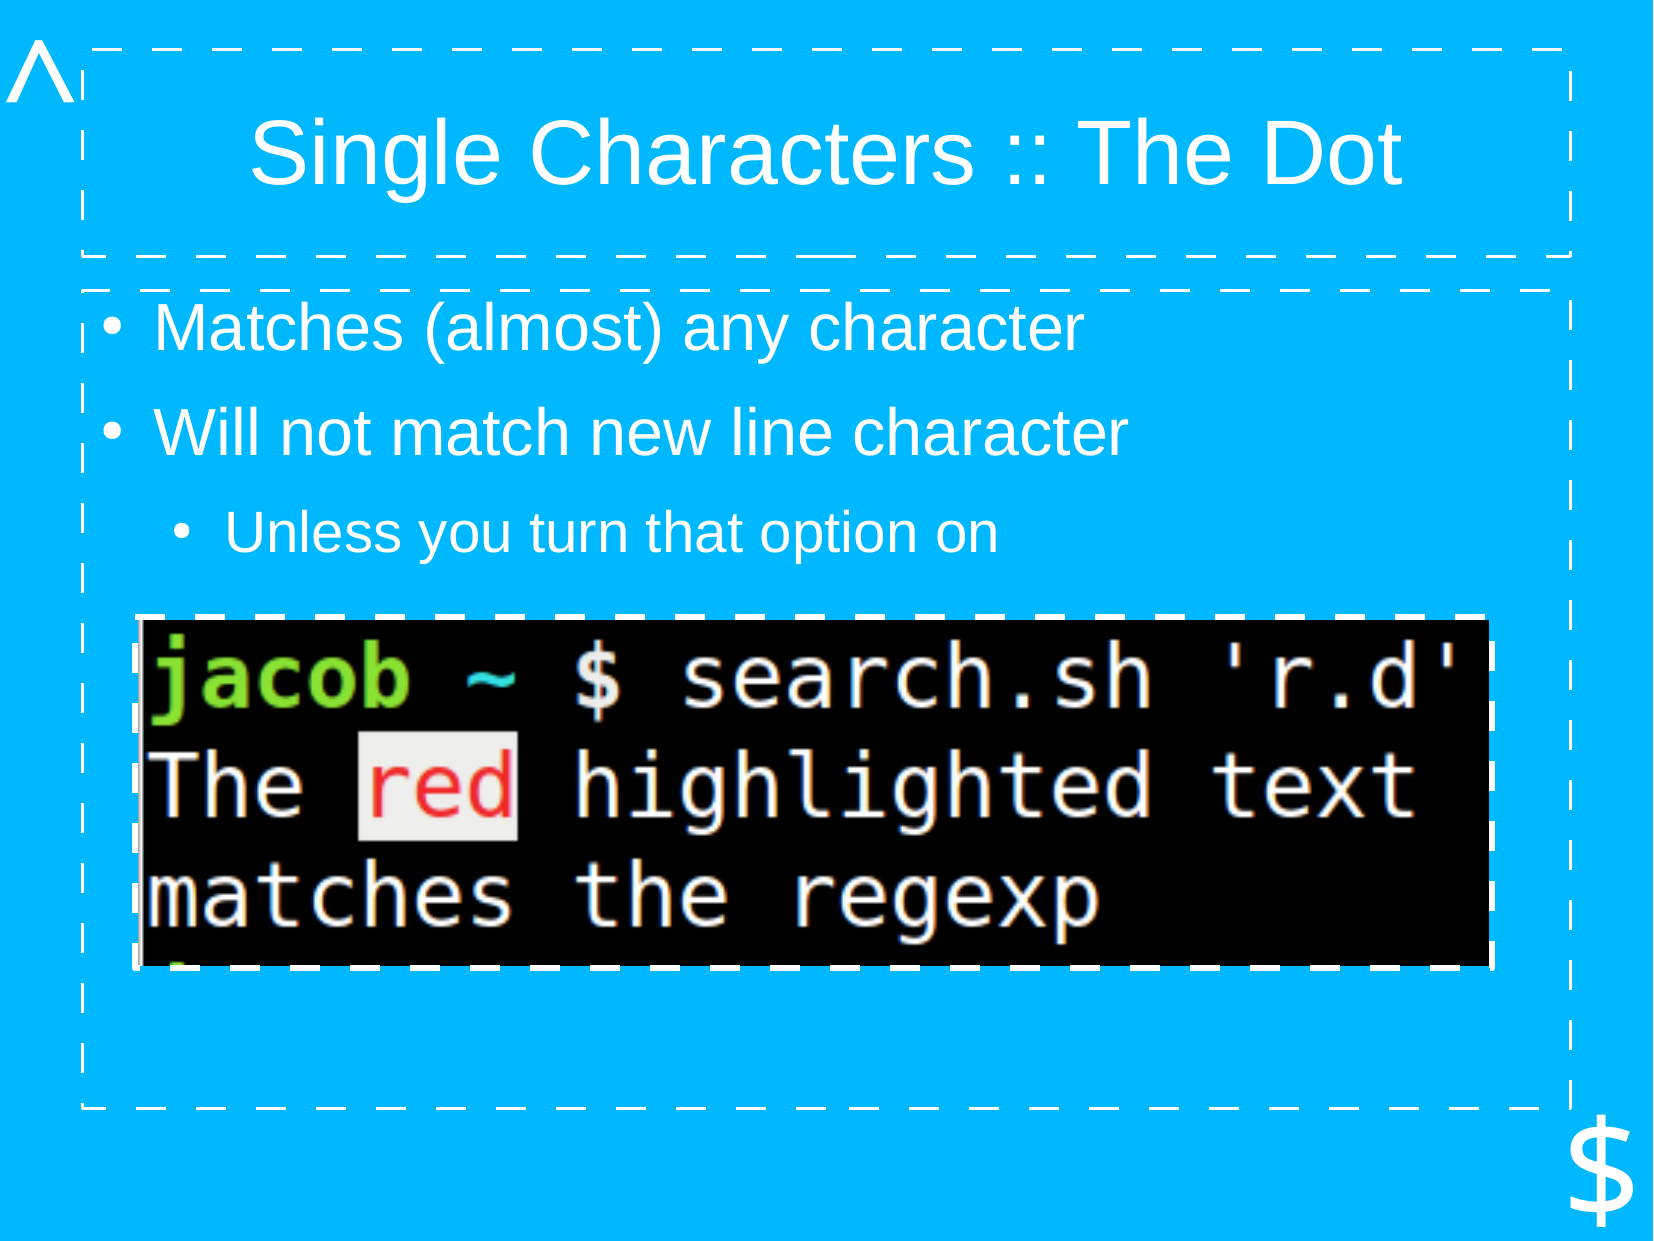

# Single Characters :: The Dot
Matches (almost) any character
Will not match new line character
Unless you turn that option on